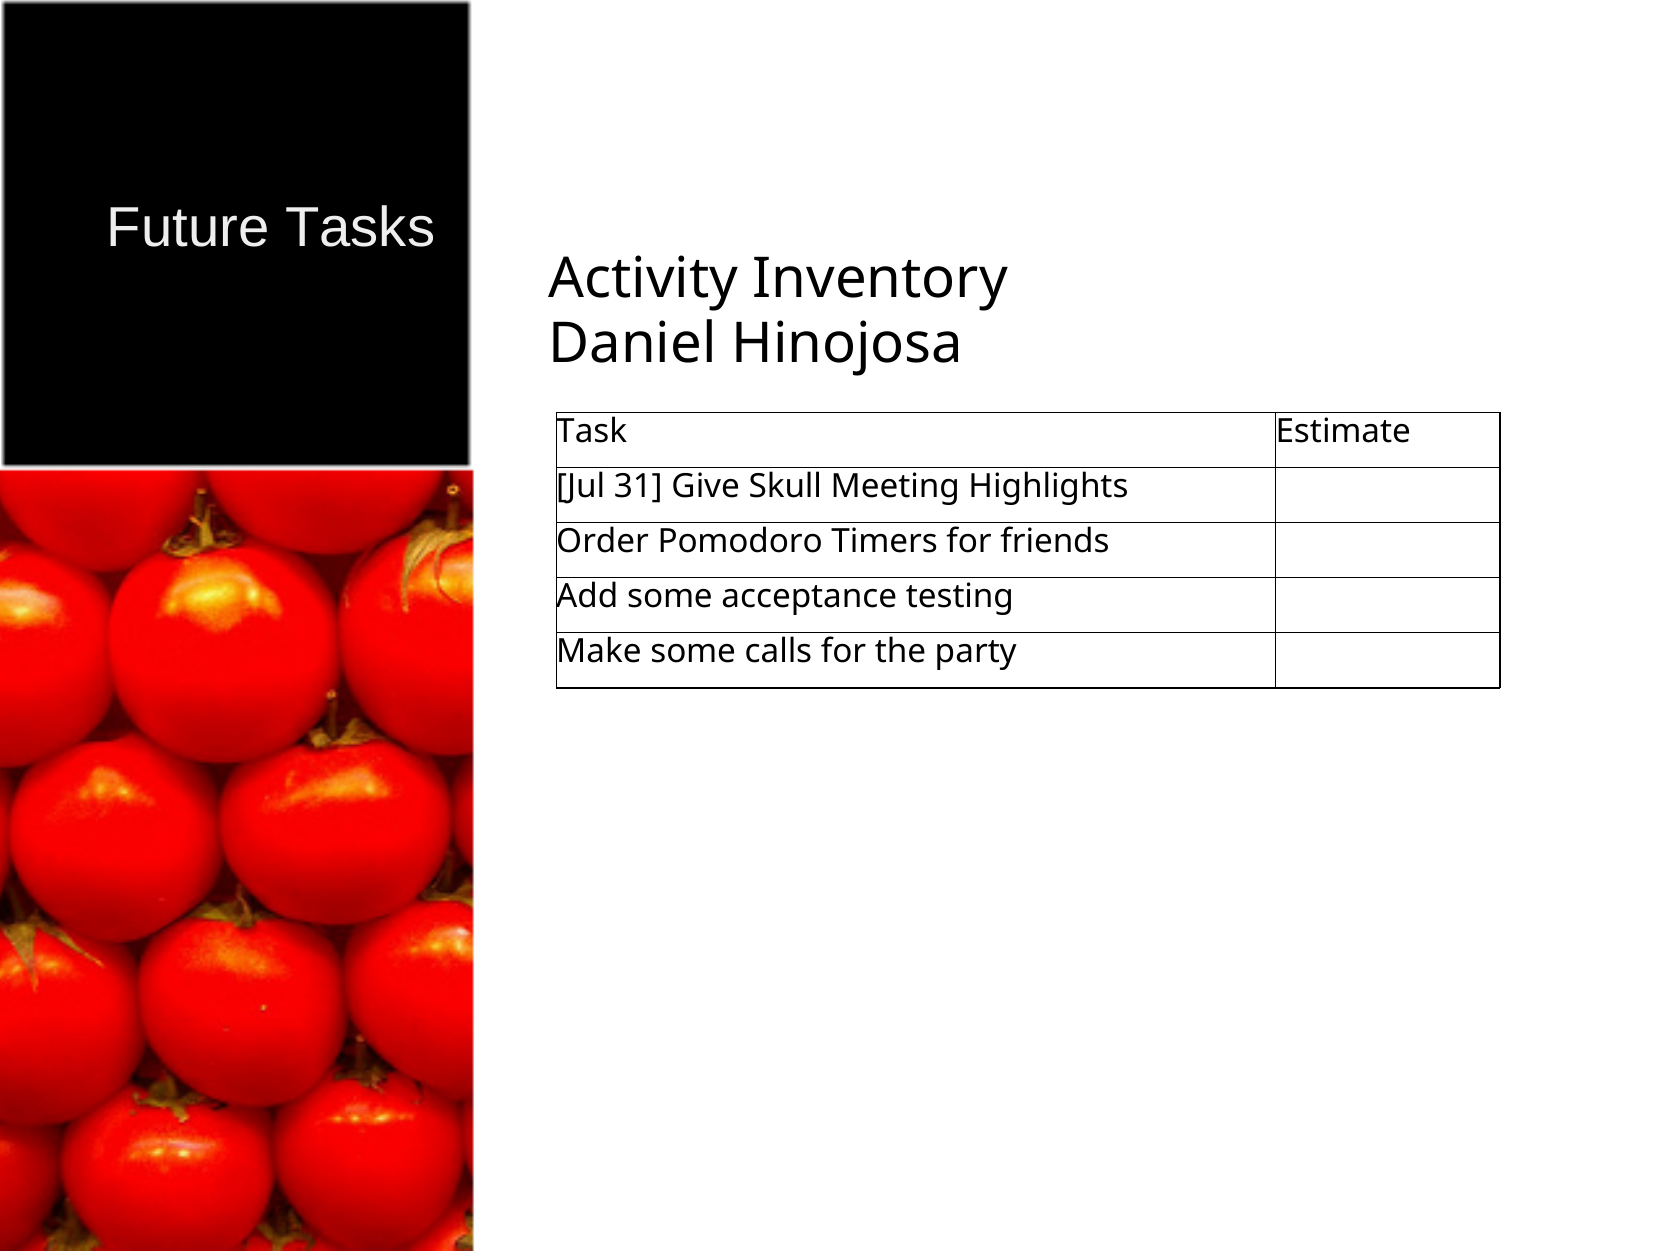

Future Tasks
Activity Inventory
Daniel Hinojosa
Task
Estimate
[Jul 31] Give Skull Meeting Highlights
Order Pomodoro Timers for friends
Add some acceptance testing
Make some calls for the party